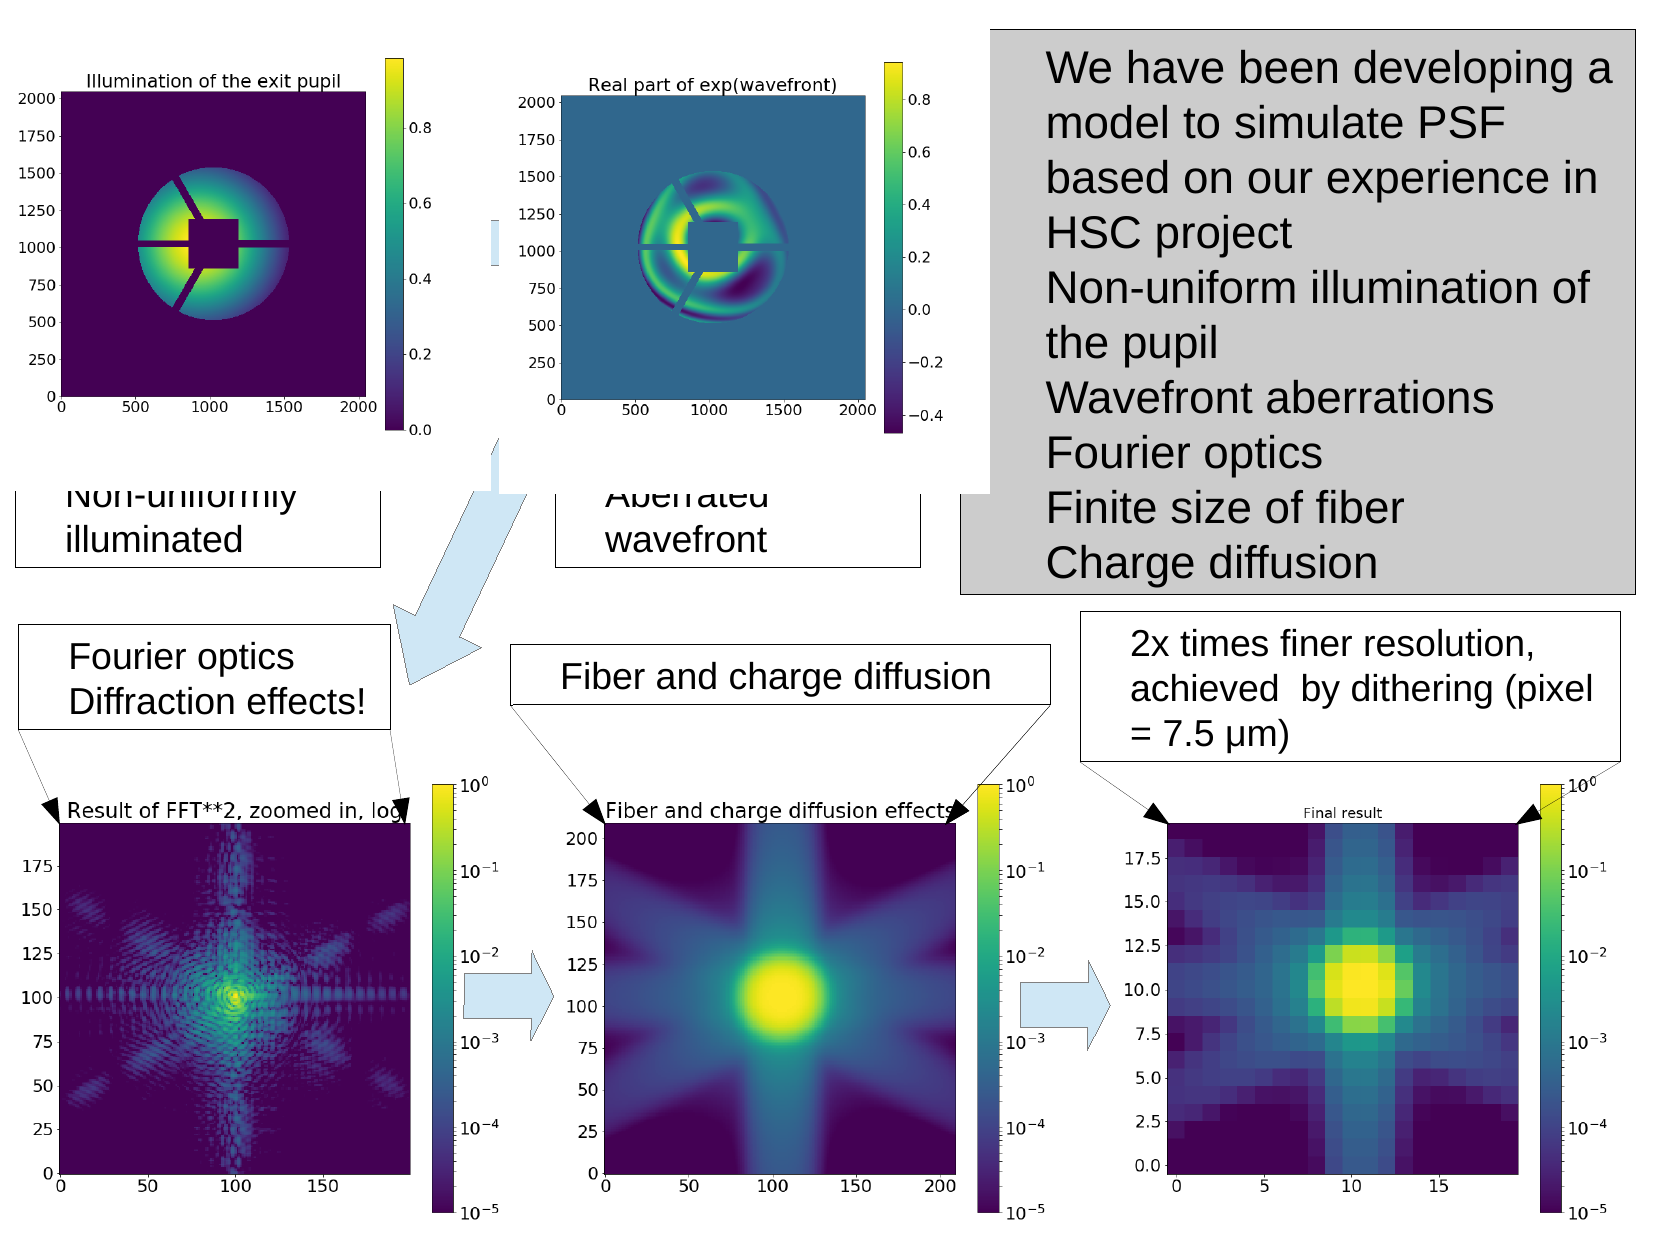

We have been developing a model to simulate PSF based on our experience in HSC project
Non-uniform illumination of the pupil
Wavefront aberrations
Fourier optics
Finite size of fiber
Charge diffusion
Non-uniformly illuminated
Aberrated wavefront
2x times finer resolution, achieved by dithering (pixel = 7.5 μm)
Fourier optics
Diffraction effects!
Fiber and charge diffusion